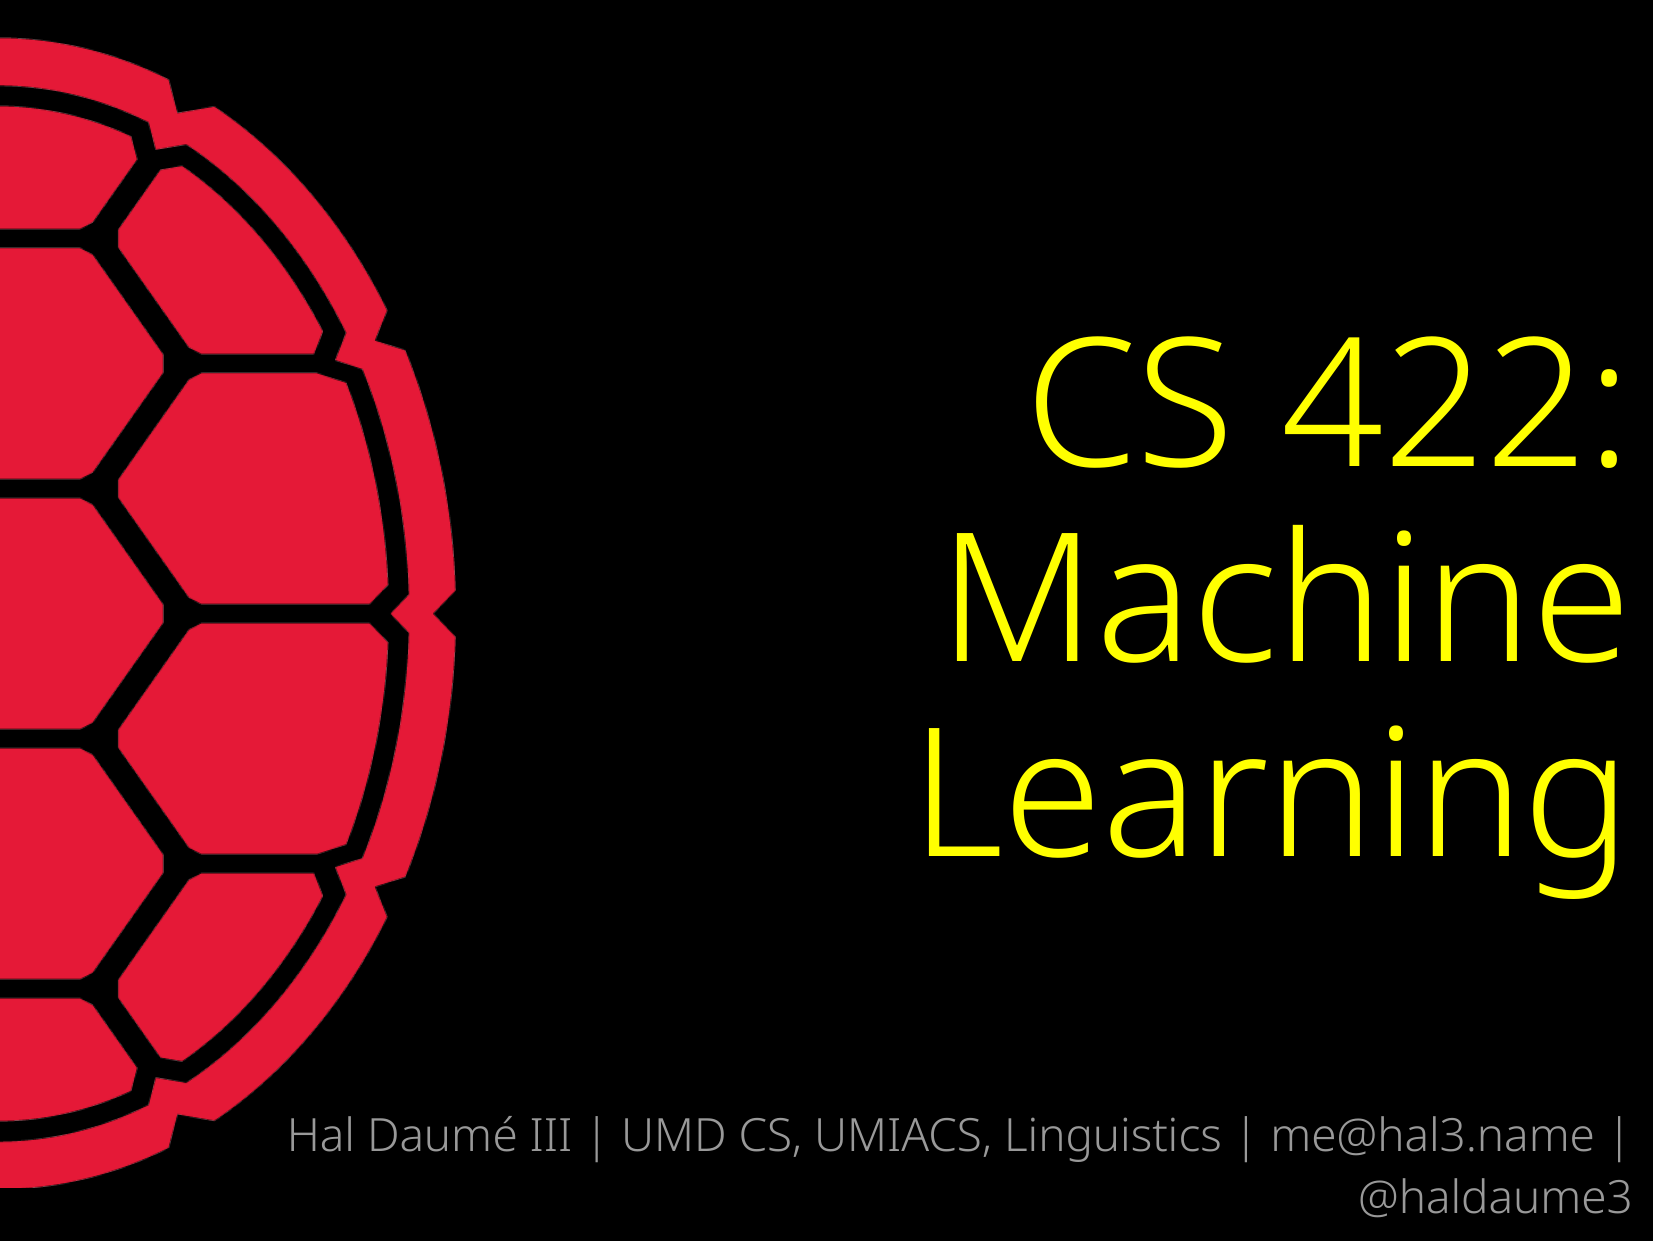

# CS 422:
Machine Learning
Hal Daumé III | UMD CS, UMIACS, Linguistics | me@hal3.name | @haldaume3